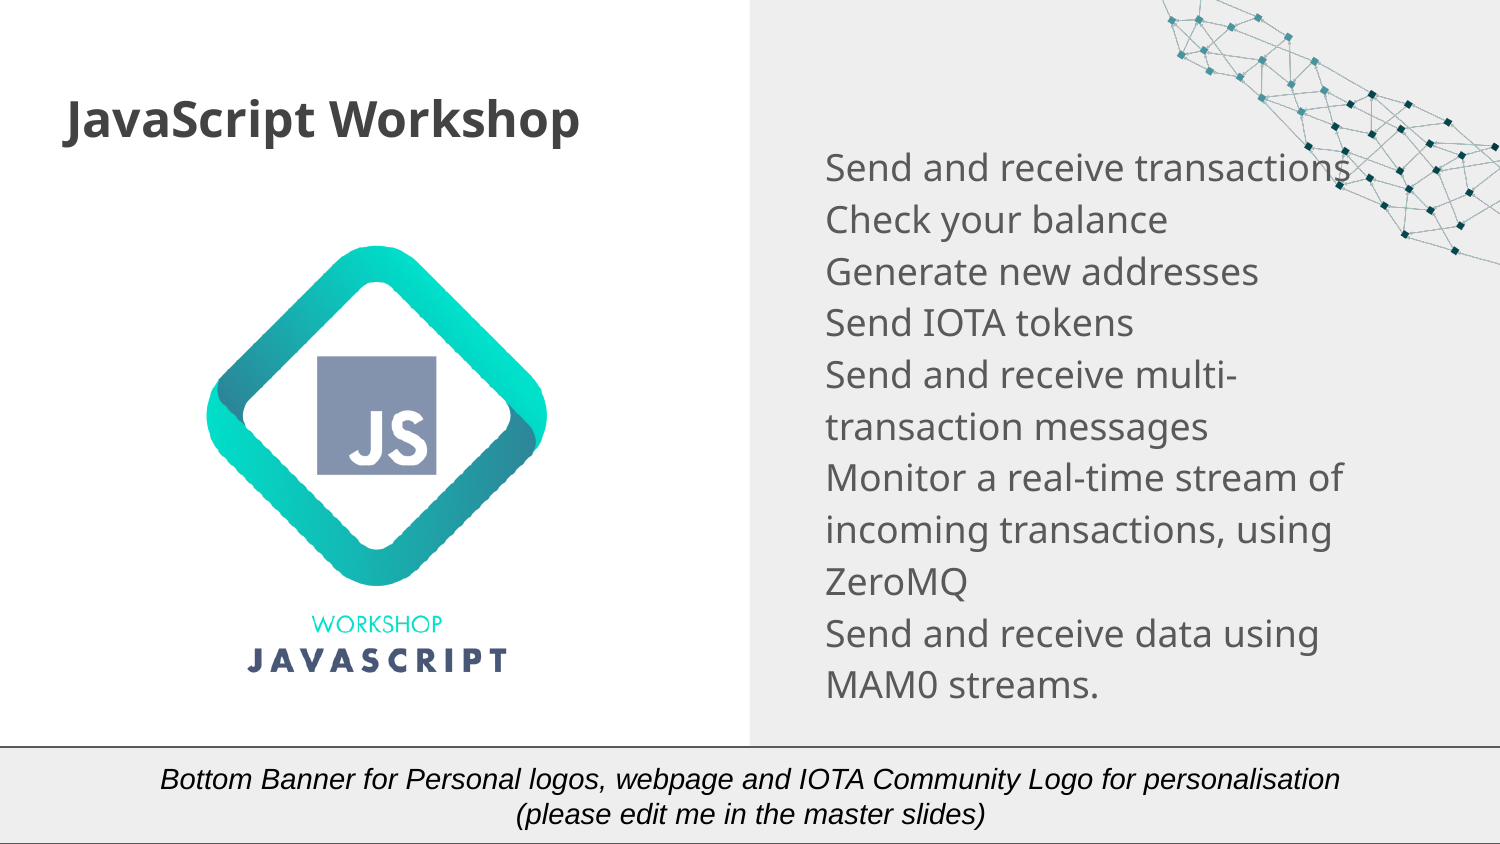

# JavaScript Workshop
Send and receive transactions
Check your balance
Generate new addresses
Send IOTA tokens
Send and receive multi-transaction messages
Monitor a real-time stream of incoming transactions, using ZeroMQ
Send and receive data using MAM0 streams.